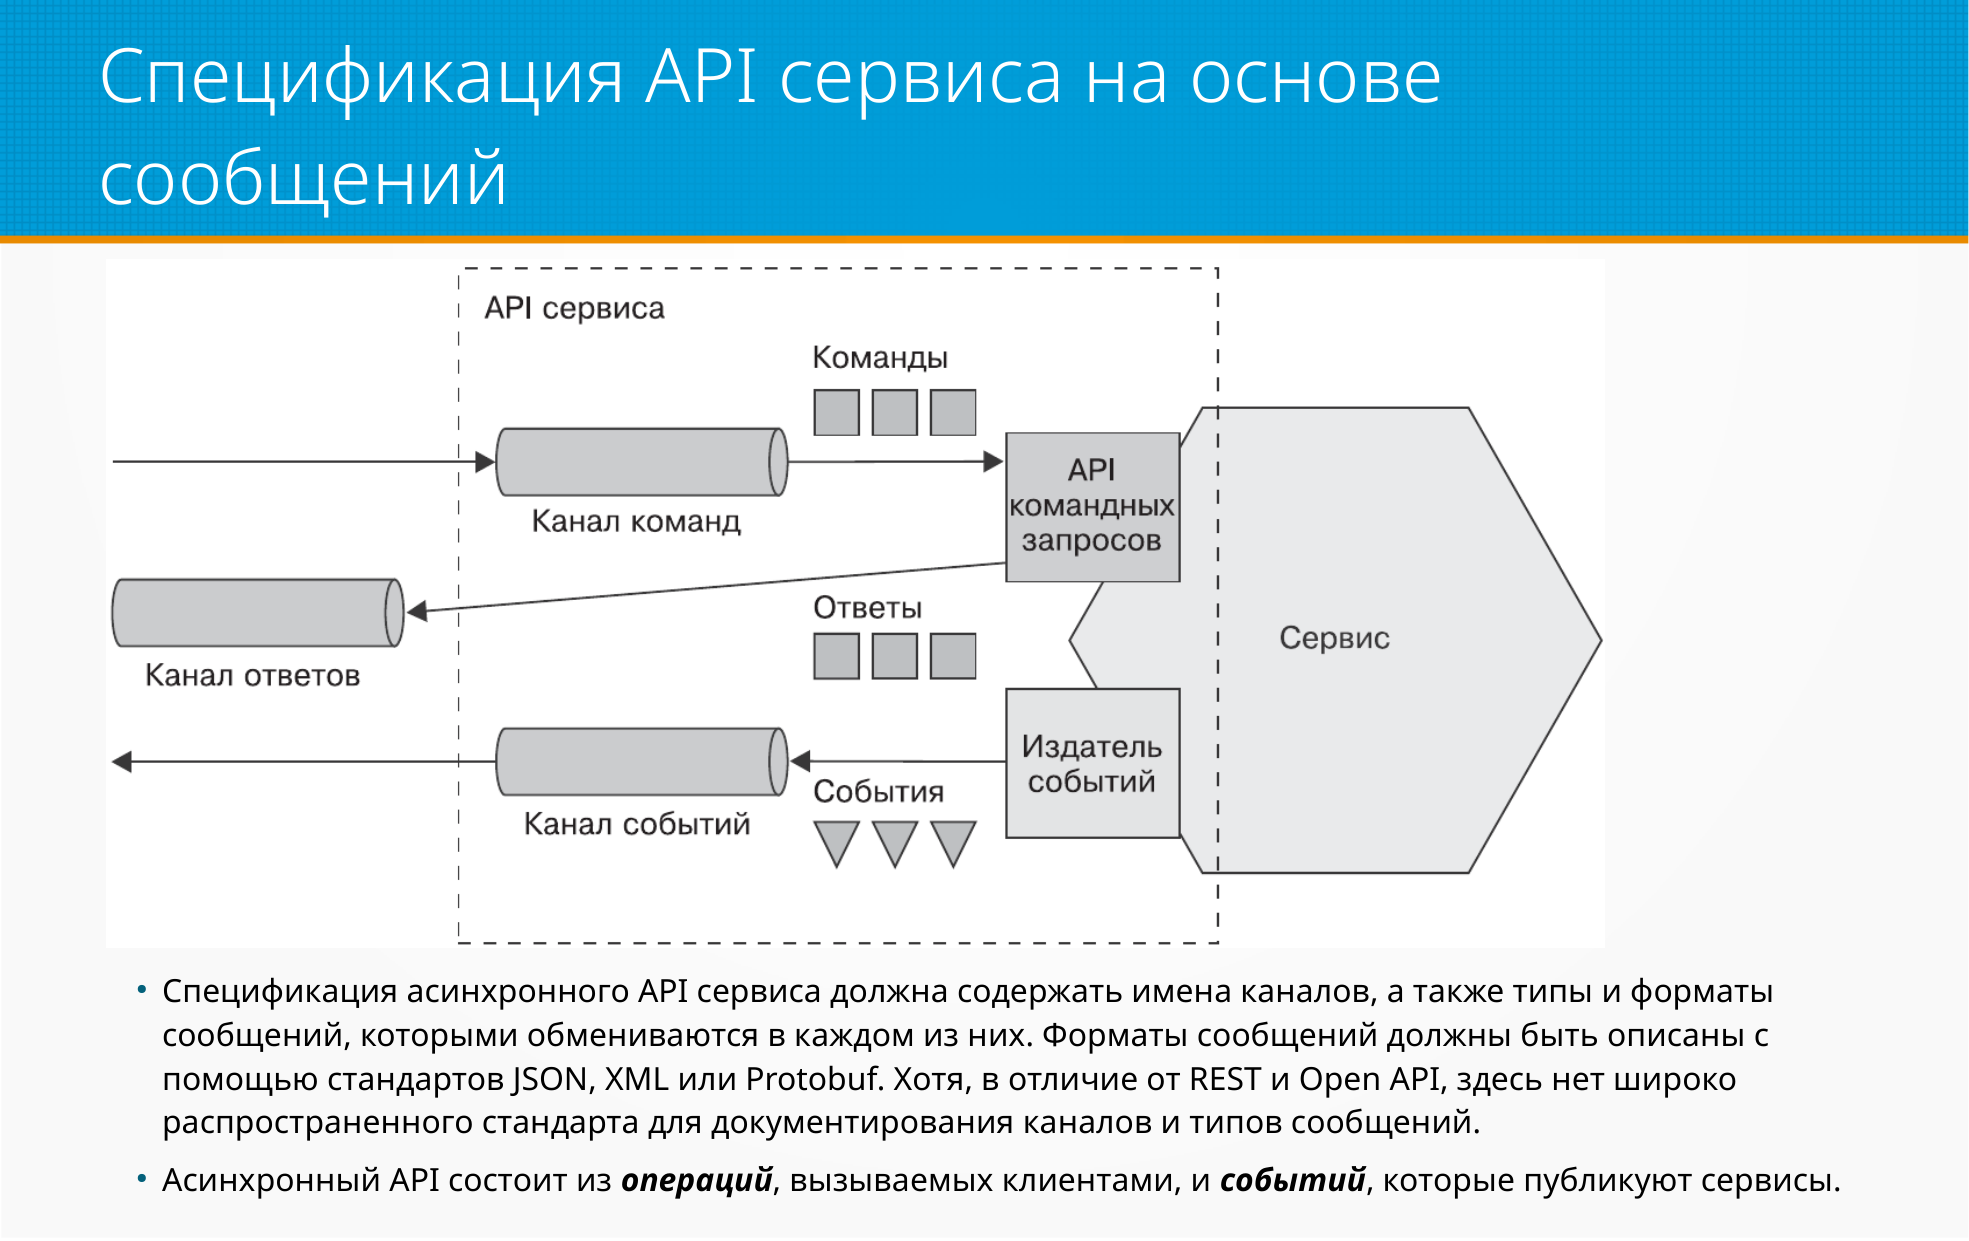

# Спецификация API сервиса на основе сообщений
Спецификация асинхронного API сервиса должна содержать имена каналов, а также типы и форматы сообщений, которыми обмениваются в каждом из них. Форматы сообщений должны быть описаны с помощью стандартов JSON, XML или Protobuf. Хотя, в отличие от REST и Open API, здесь нет широко распространенного стандарта для документирования каналов и типов сообщений.
Асинхронный API состоит из операций, вызываемых клиентами, и событий, которые публикуют сервисы.